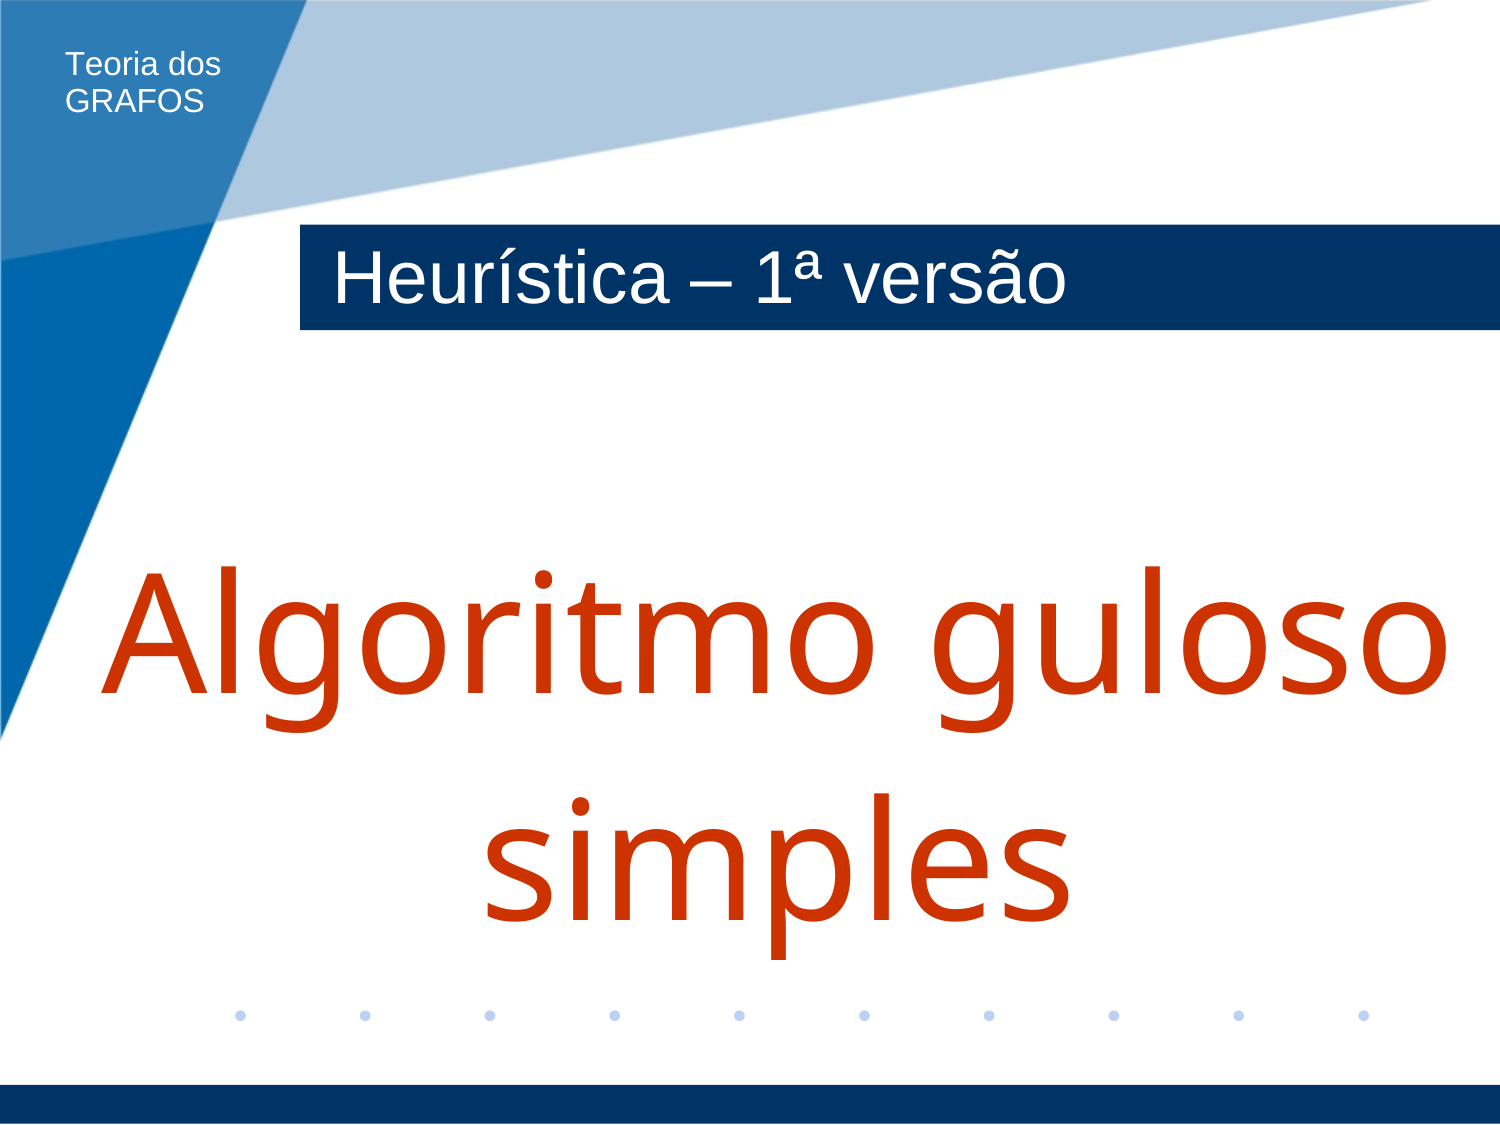

# Heurística – 1ª versão
Algoritmo guloso simples